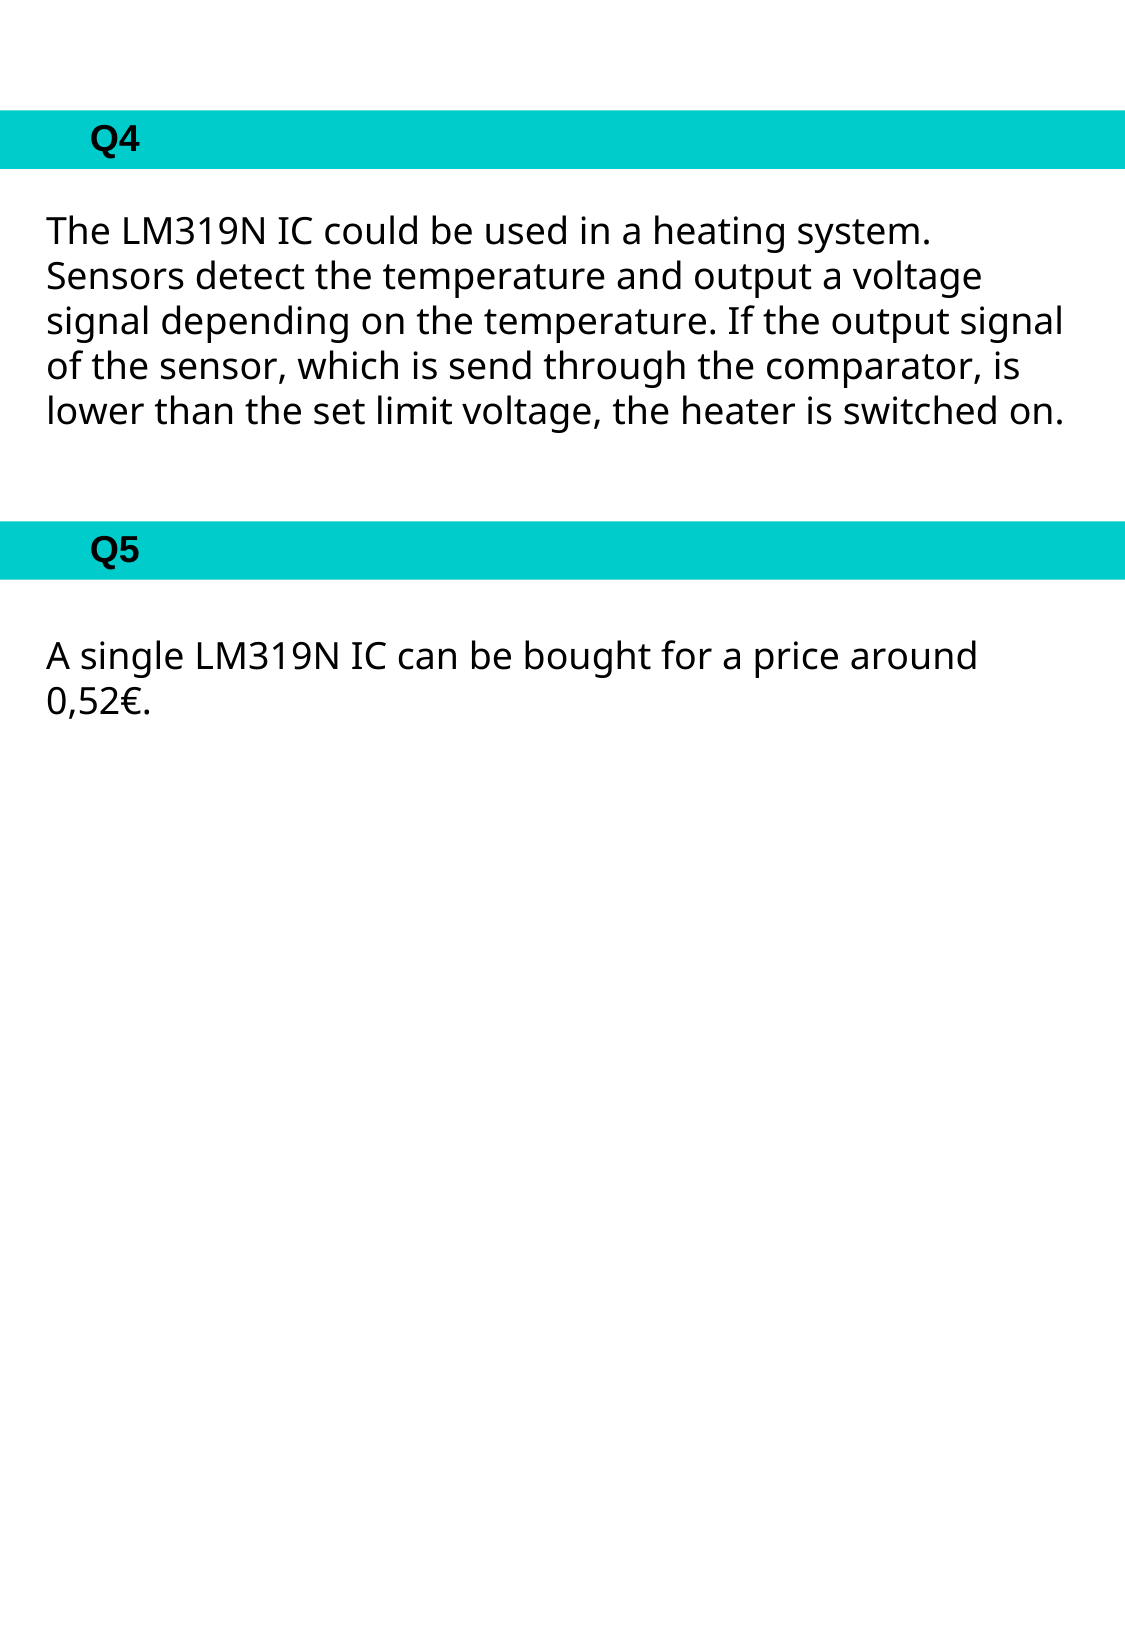

Q4
The LM319N IC could be used in a heating system. Sensors detect the temperature and output a voltage signal depending on the temperature. If the output signal of the sensor, which is send through the comparator, is lower than the set limit voltage, the heater is switched on.
	Q5
A single LM319N IC can be bought for a price around 0,52€.